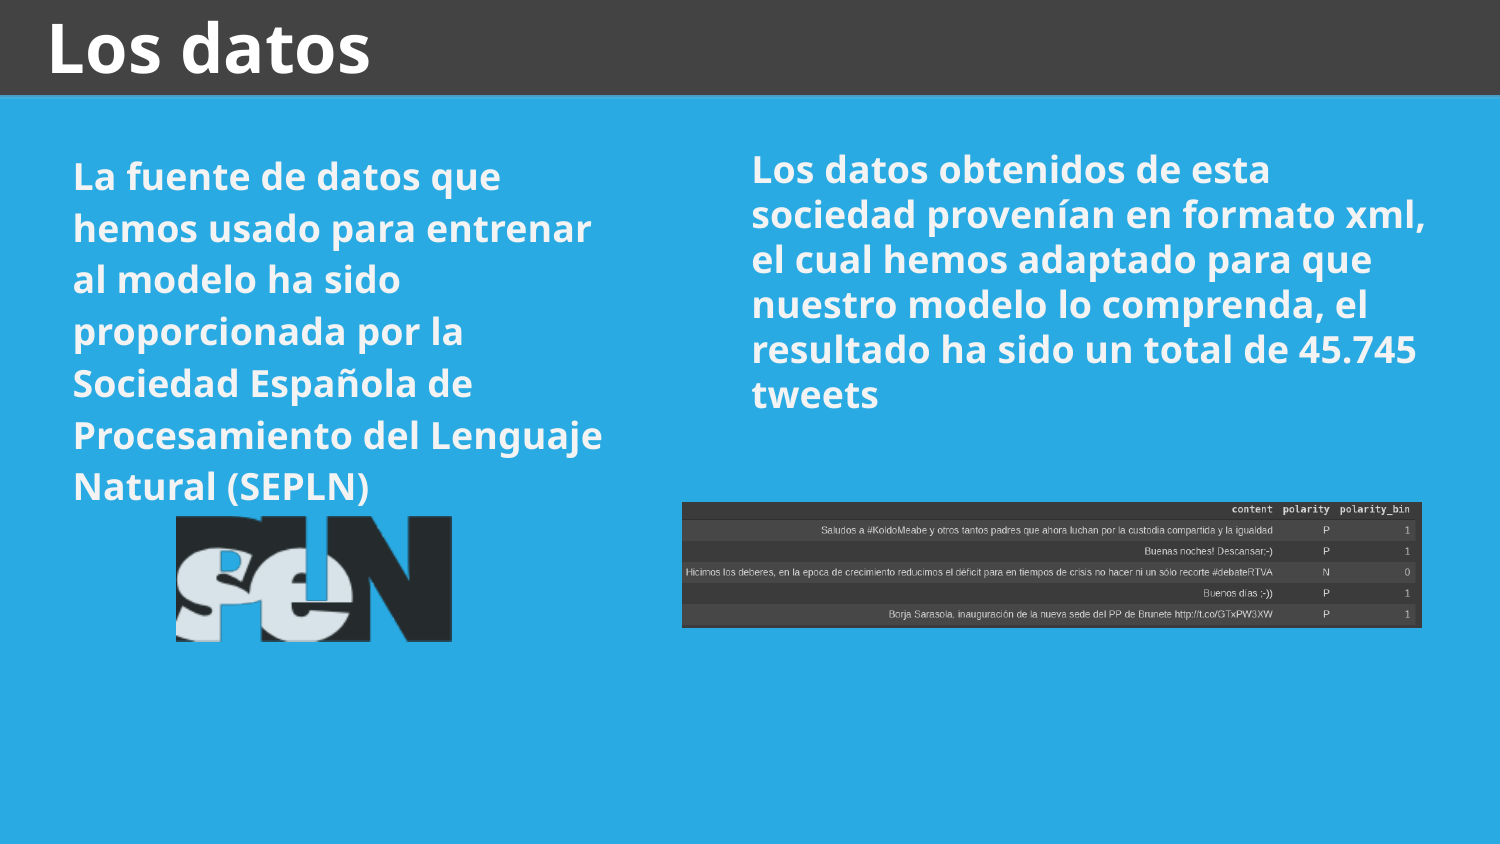

# Los datos
La fuente de datos que hemos usado para entrenar al modelo ha sido proporcionada por la Sociedad Española de Procesamiento del Lenguaje Natural (SEPLN)
Los datos obtenidos de esta sociedad provenían en formato xml, el cual hemos adaptado para que nuestro modelo lo comprenda, el resultado ha sido un total de 45.745 tweets